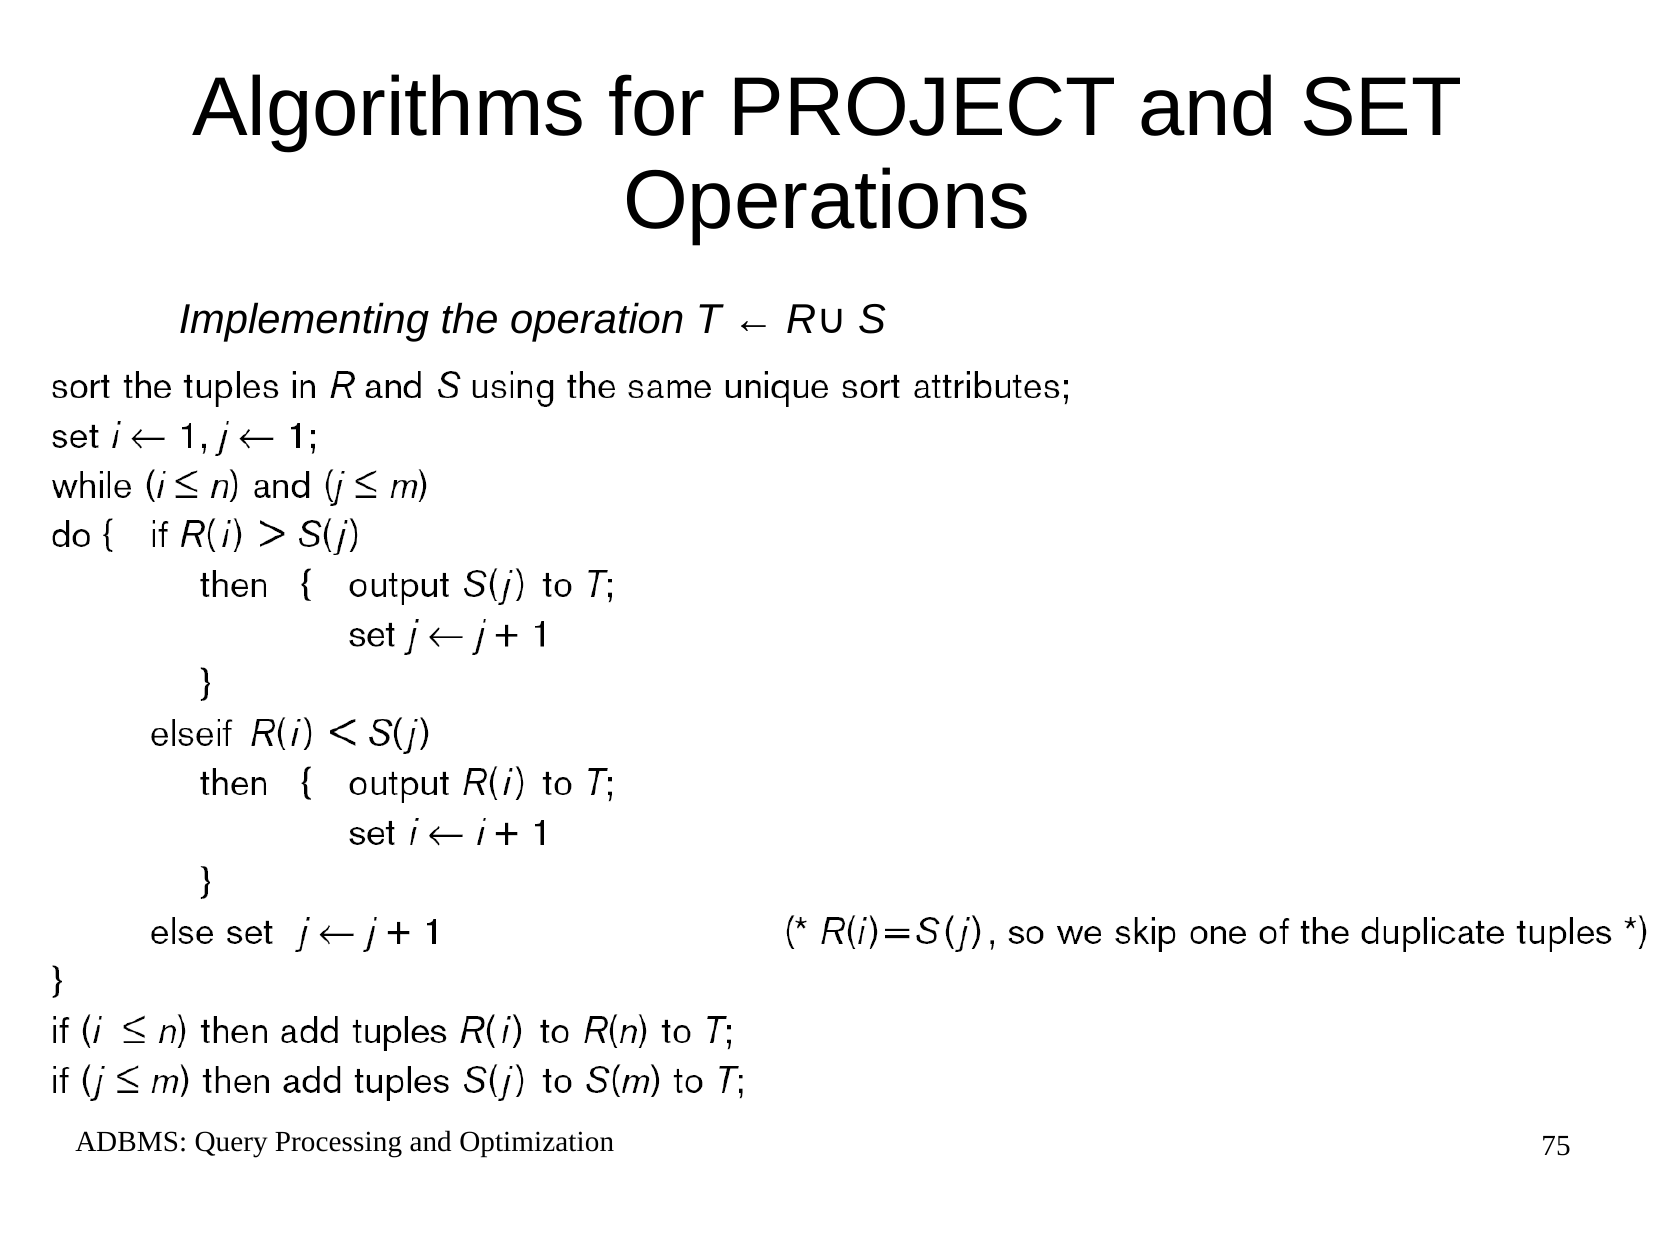

# Algorithms for PROJECT and SET Operations
Implementing the operation T ← R∪ S